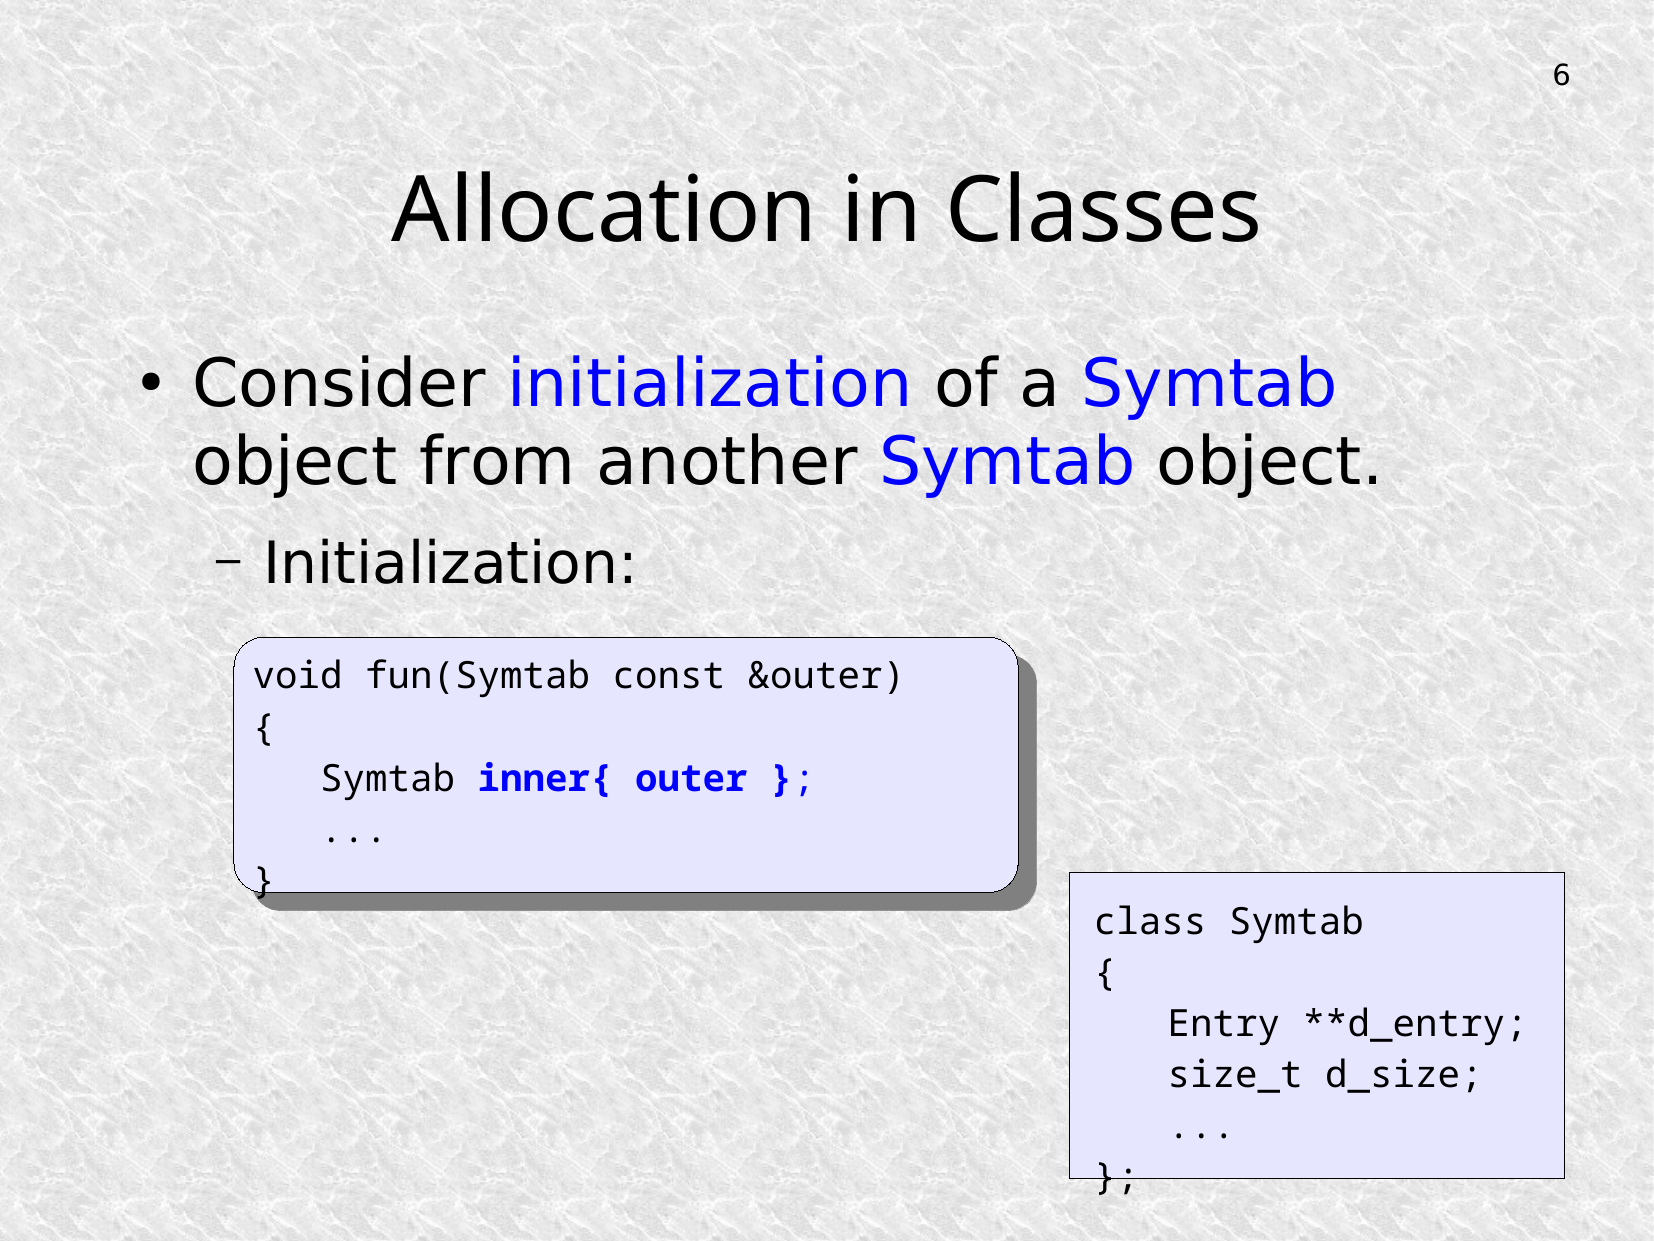

6
# Allocation in Classes
Consider initialization of a Symtab object from another Symtab object.
Initialization:
void fun(Symtab const &outer)
{
 Symtab inner{ outer };
 ...
}
class Symtab
{
	Entry **d_entry;
	size_t d_size;
	...
};